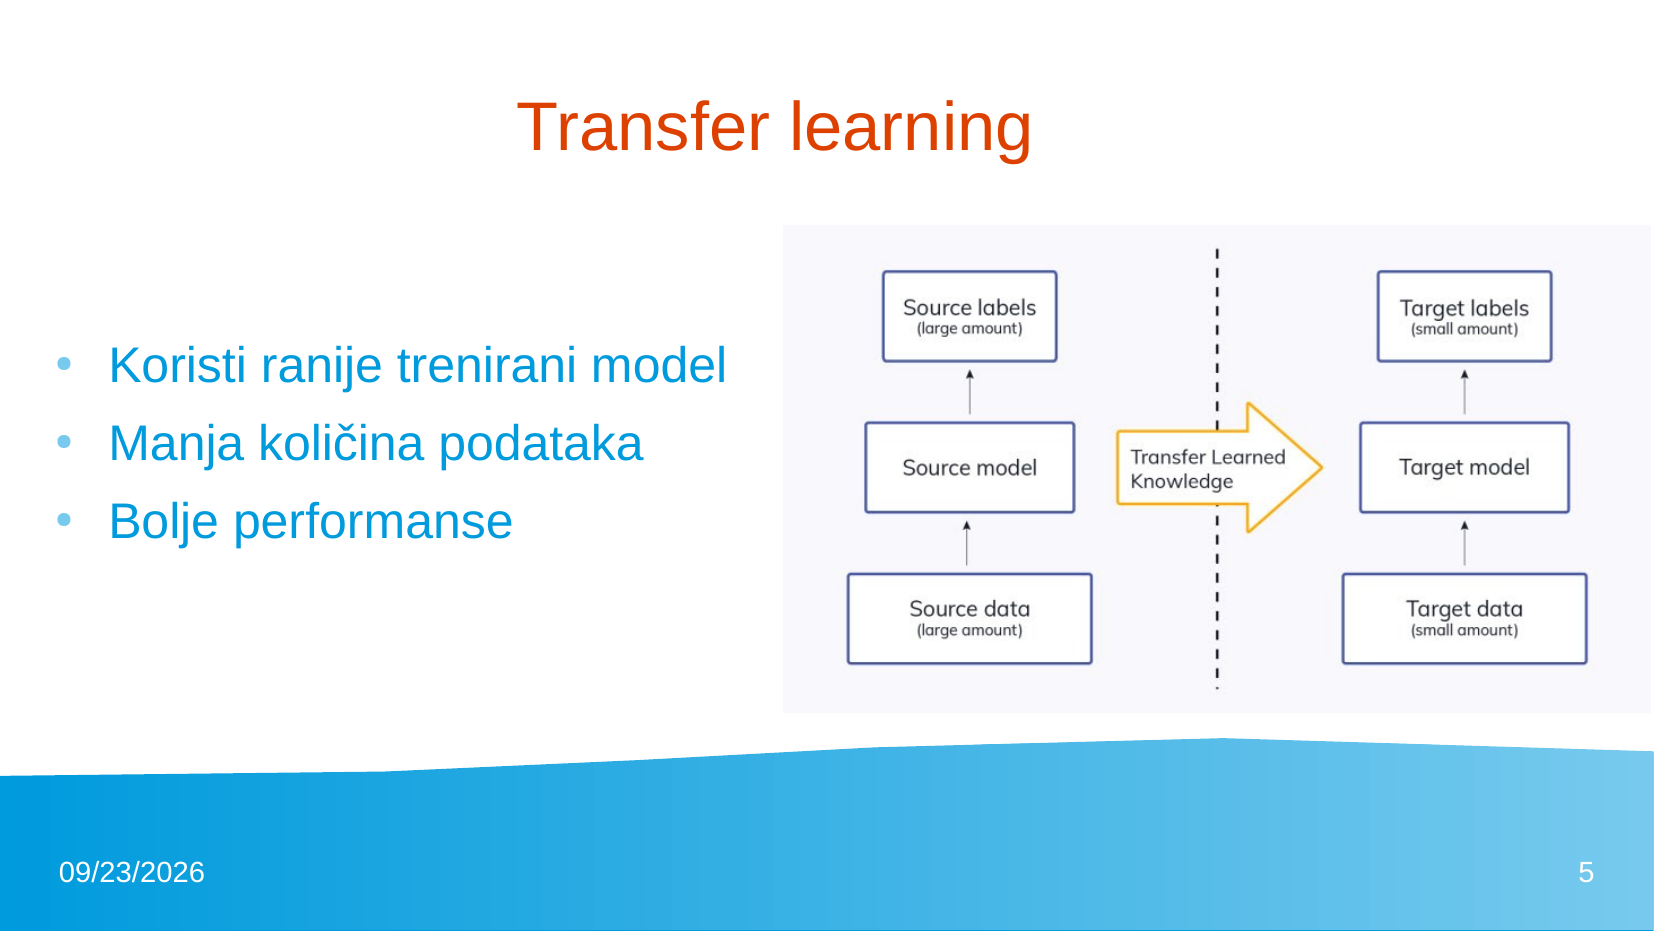

# Transfer learning
Koristi ranije trenirani model
Manja količina podataka
Bolje performanse